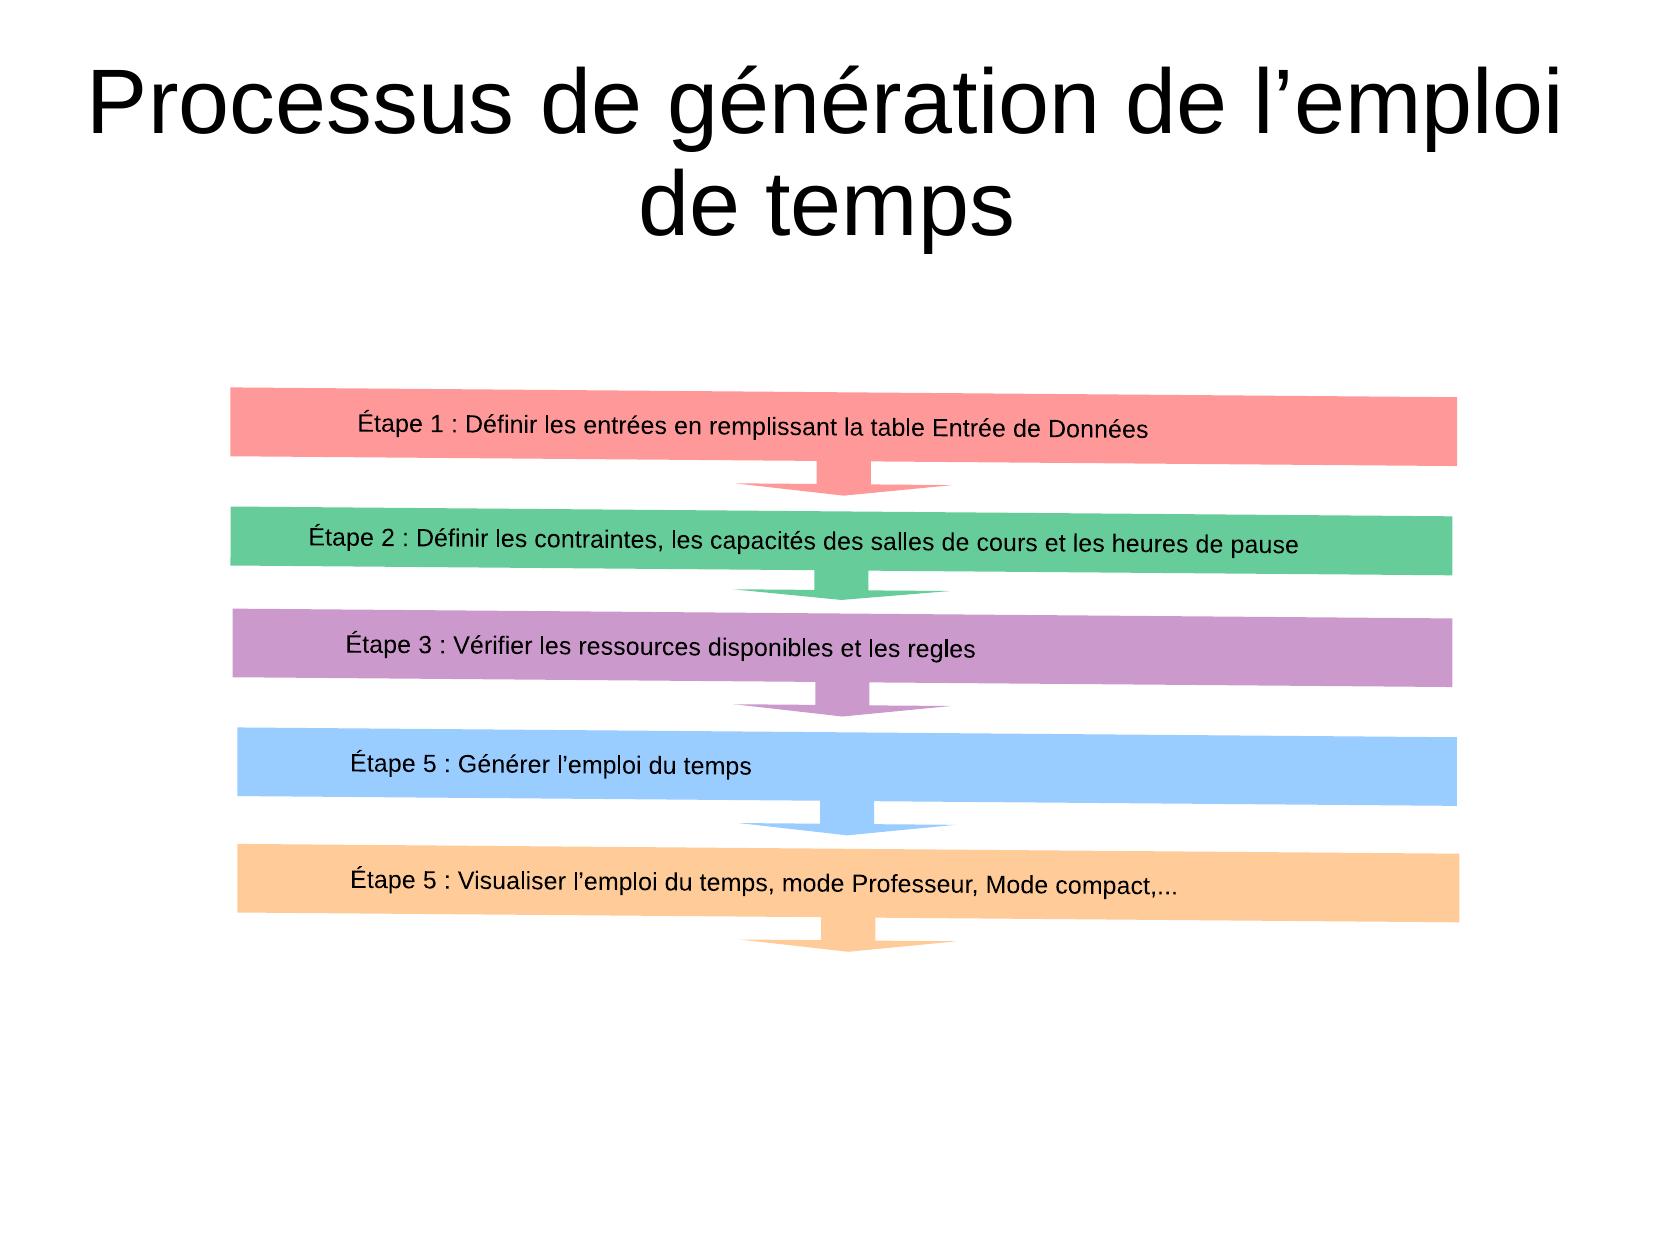

# Processus de génération de l’emploi de temps
 Étape 1 : Définir les entrées en remplissant la table Entrée de Données
 Étape 2 : Définir les contraintes, les capacités des salles de cours et les heures de pause
 Étape 3 : Vérifier les ressources disponibles et les regles
 Étape 5 : Générer l’emploi du temps
 Étape 5 : Visualiser l’emploi du temps, mode Professeur, Mode compact,...